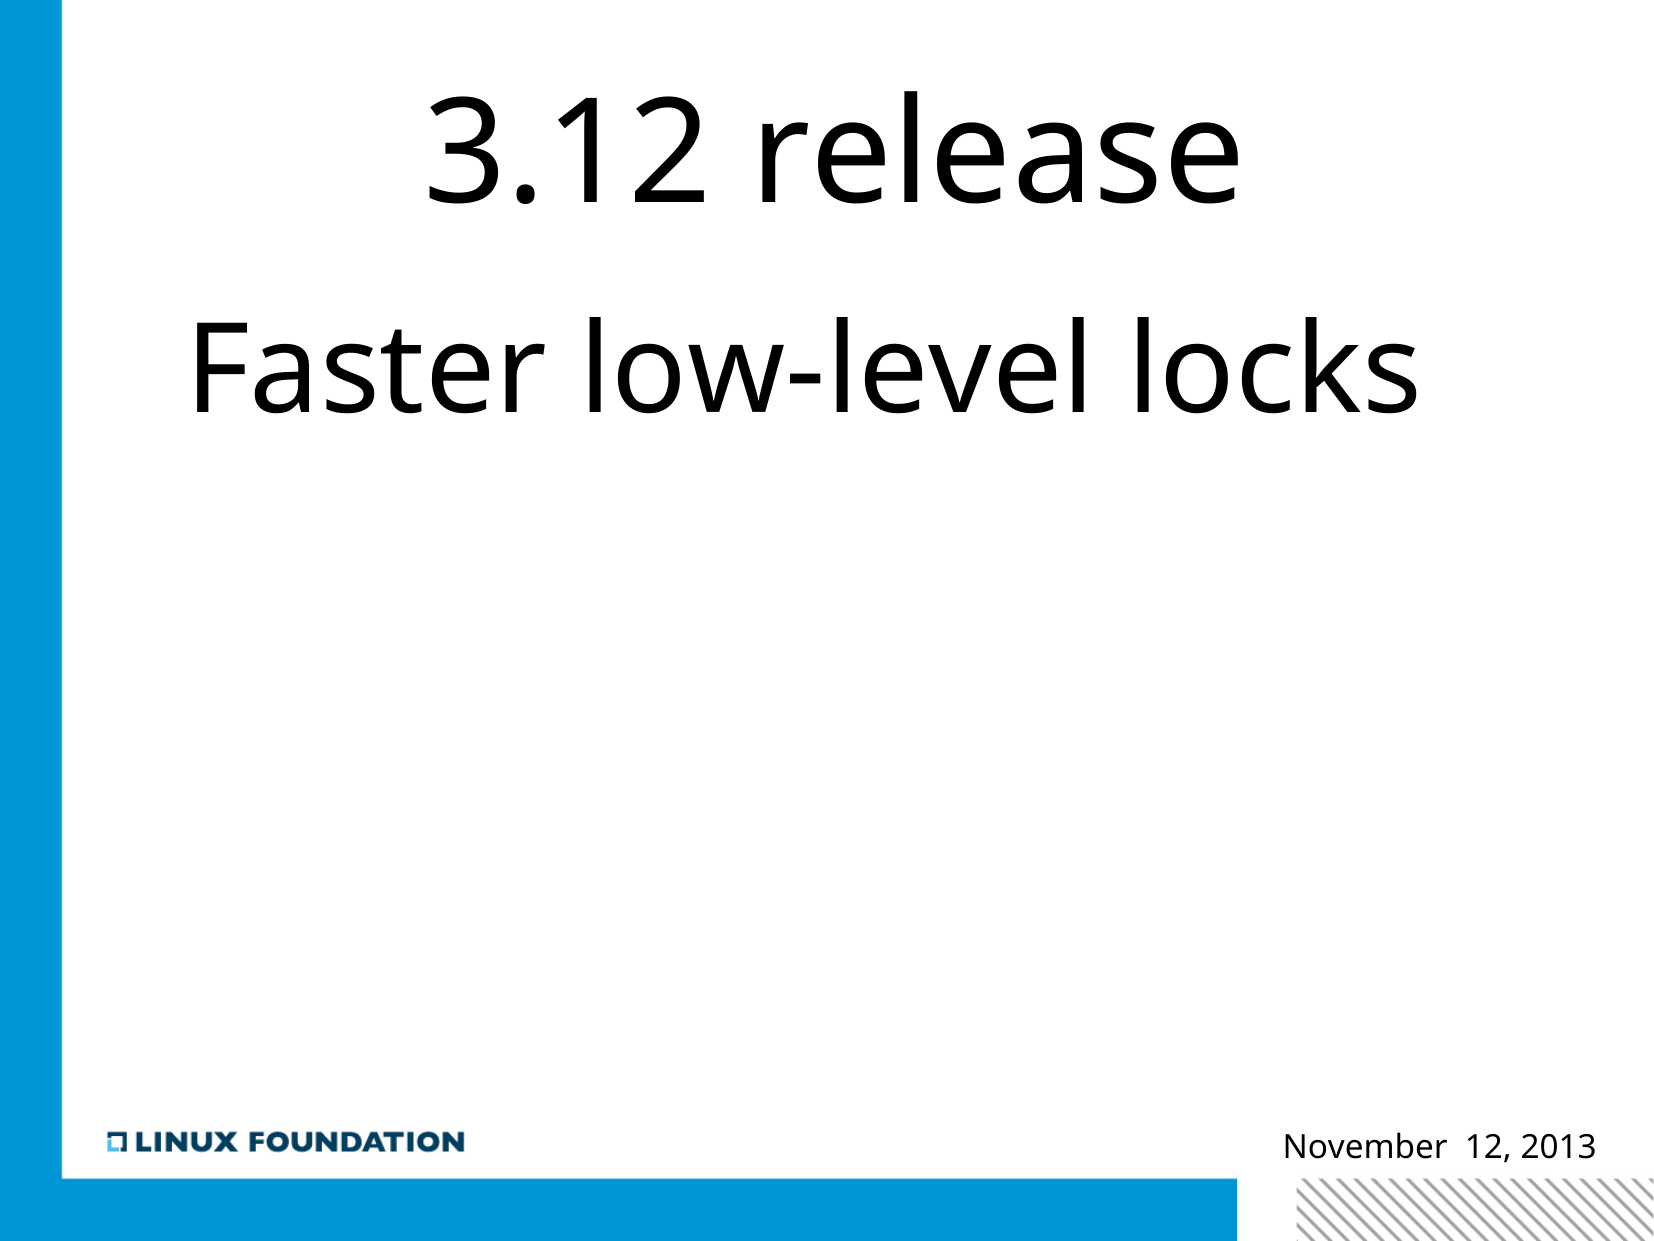

3.12 release
Faster low-level locks
November 12, 2013